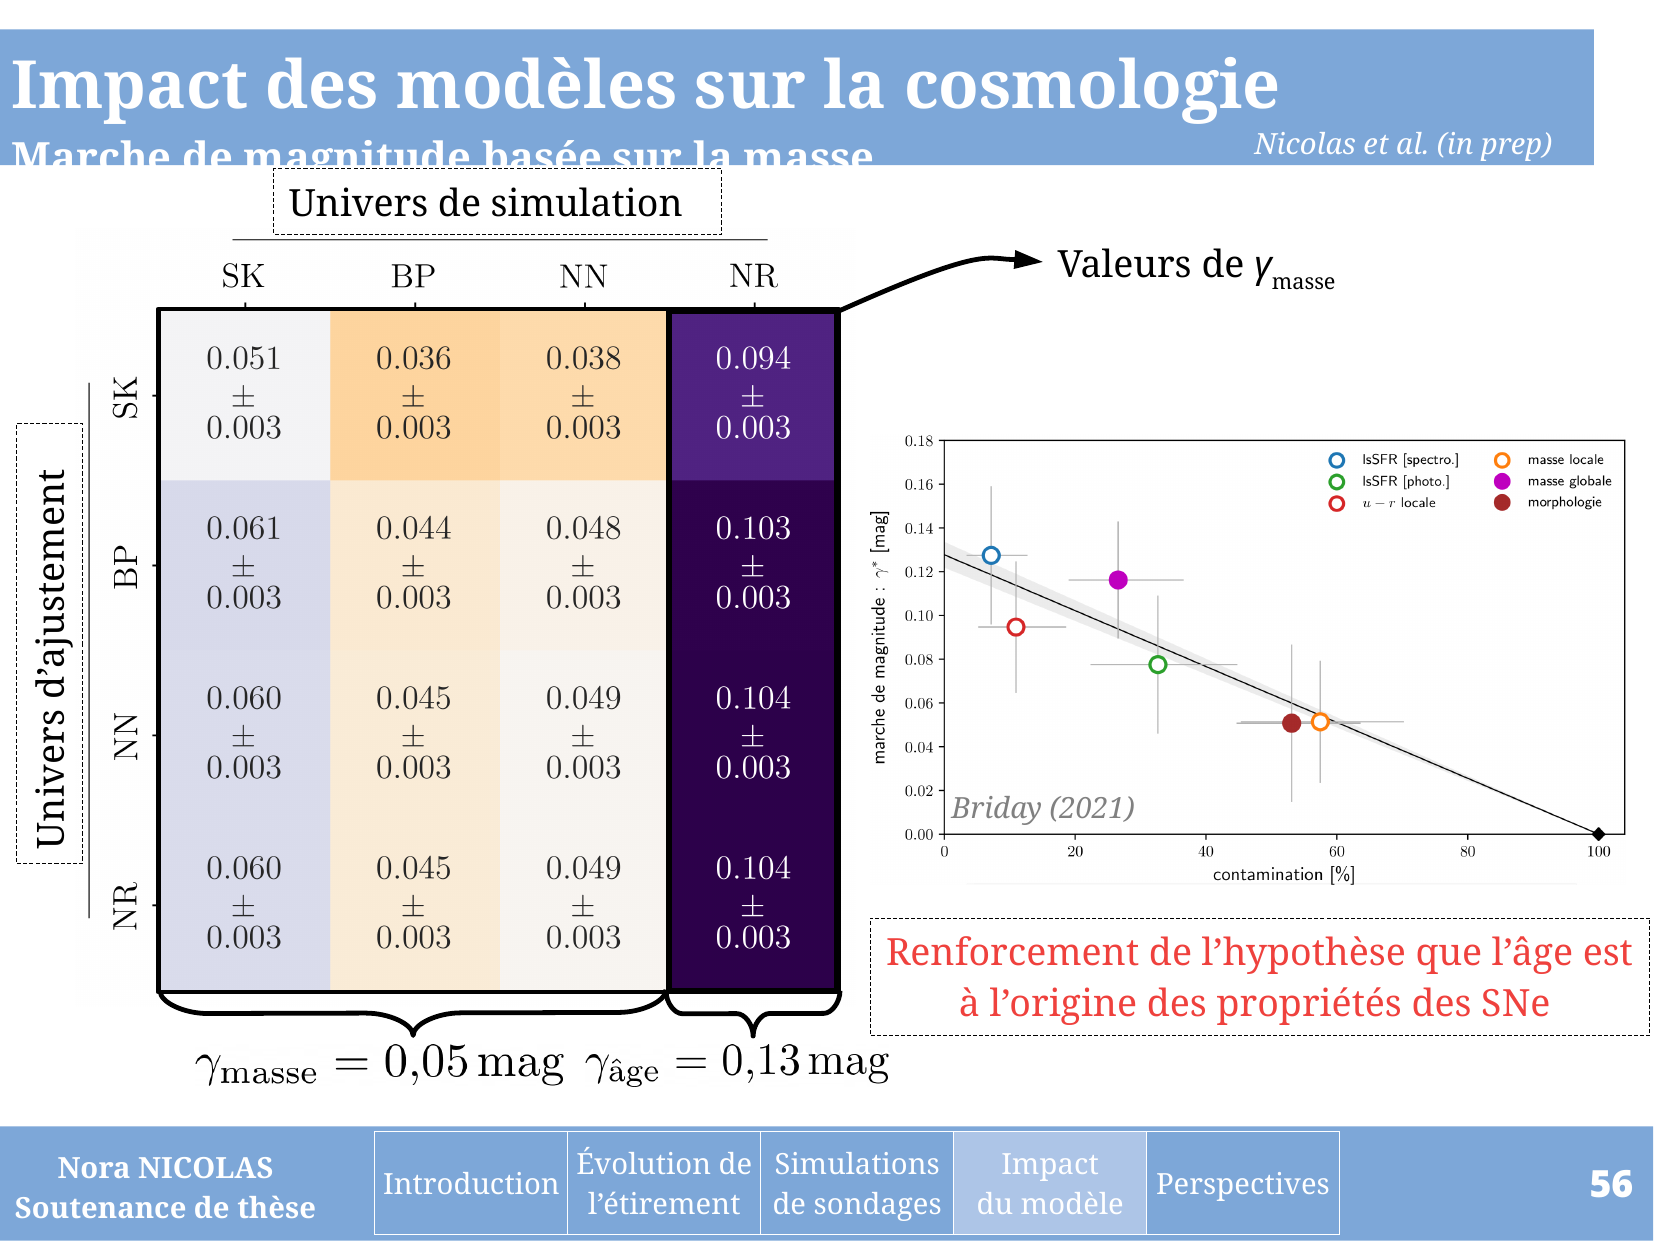

# Impact des modèles sur la cosmologie Marche de magnitude basée sur la masse
Nicolas et al. (in prep)
Univers de simulation
Univers d’ajustement
Valeurs de γmasse
Briday (2021)
Renforcement de l’hypothèse que l’âge est à l’origine des propriétés des SNe
56
Introduction
Évolution de
l’étirement
Simulations
de sondages
Impact
du modèle
Perspectives